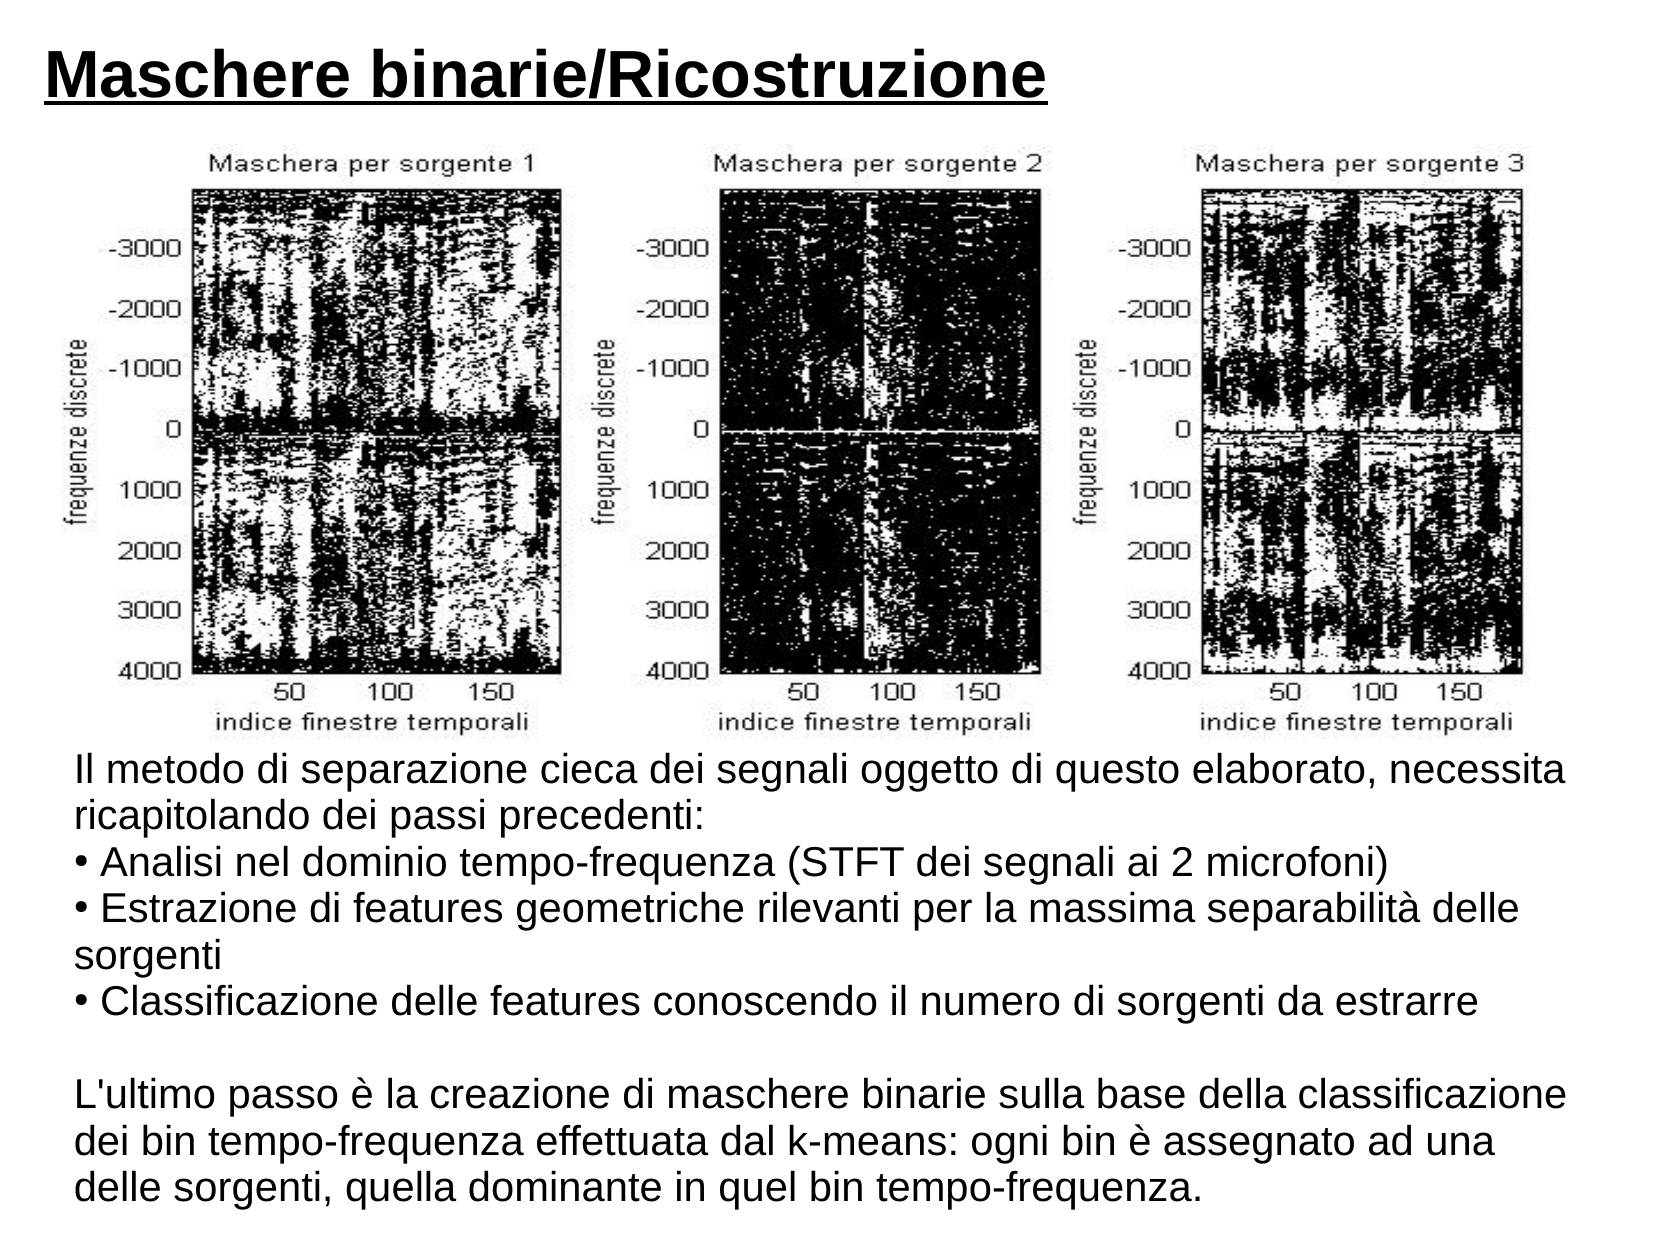

Maschere binarie/Ricostruzione
Il metodo di separazione cieca dei segnali oggetto di questo elaborato, necessita ricapitolando dei passi precedenti:
 Analisi nel dominio tempo-frequenza (STFT dei segnali ai 2 microfoni)
 Estrazione di features geometriche rilevanti per la massima separabilità delle sorgenti
 Classificazione delle features conoscendo il numero di sorgenti da estrarre
L'ultimo passo è la creazione di maschere binarie sulla base della classificazione dei bin tempo-frequenza effettuata dal k-means: ogni bin è assegnato ad una delle sorgenti, quella dominante in quel bin tempo-frequenza.